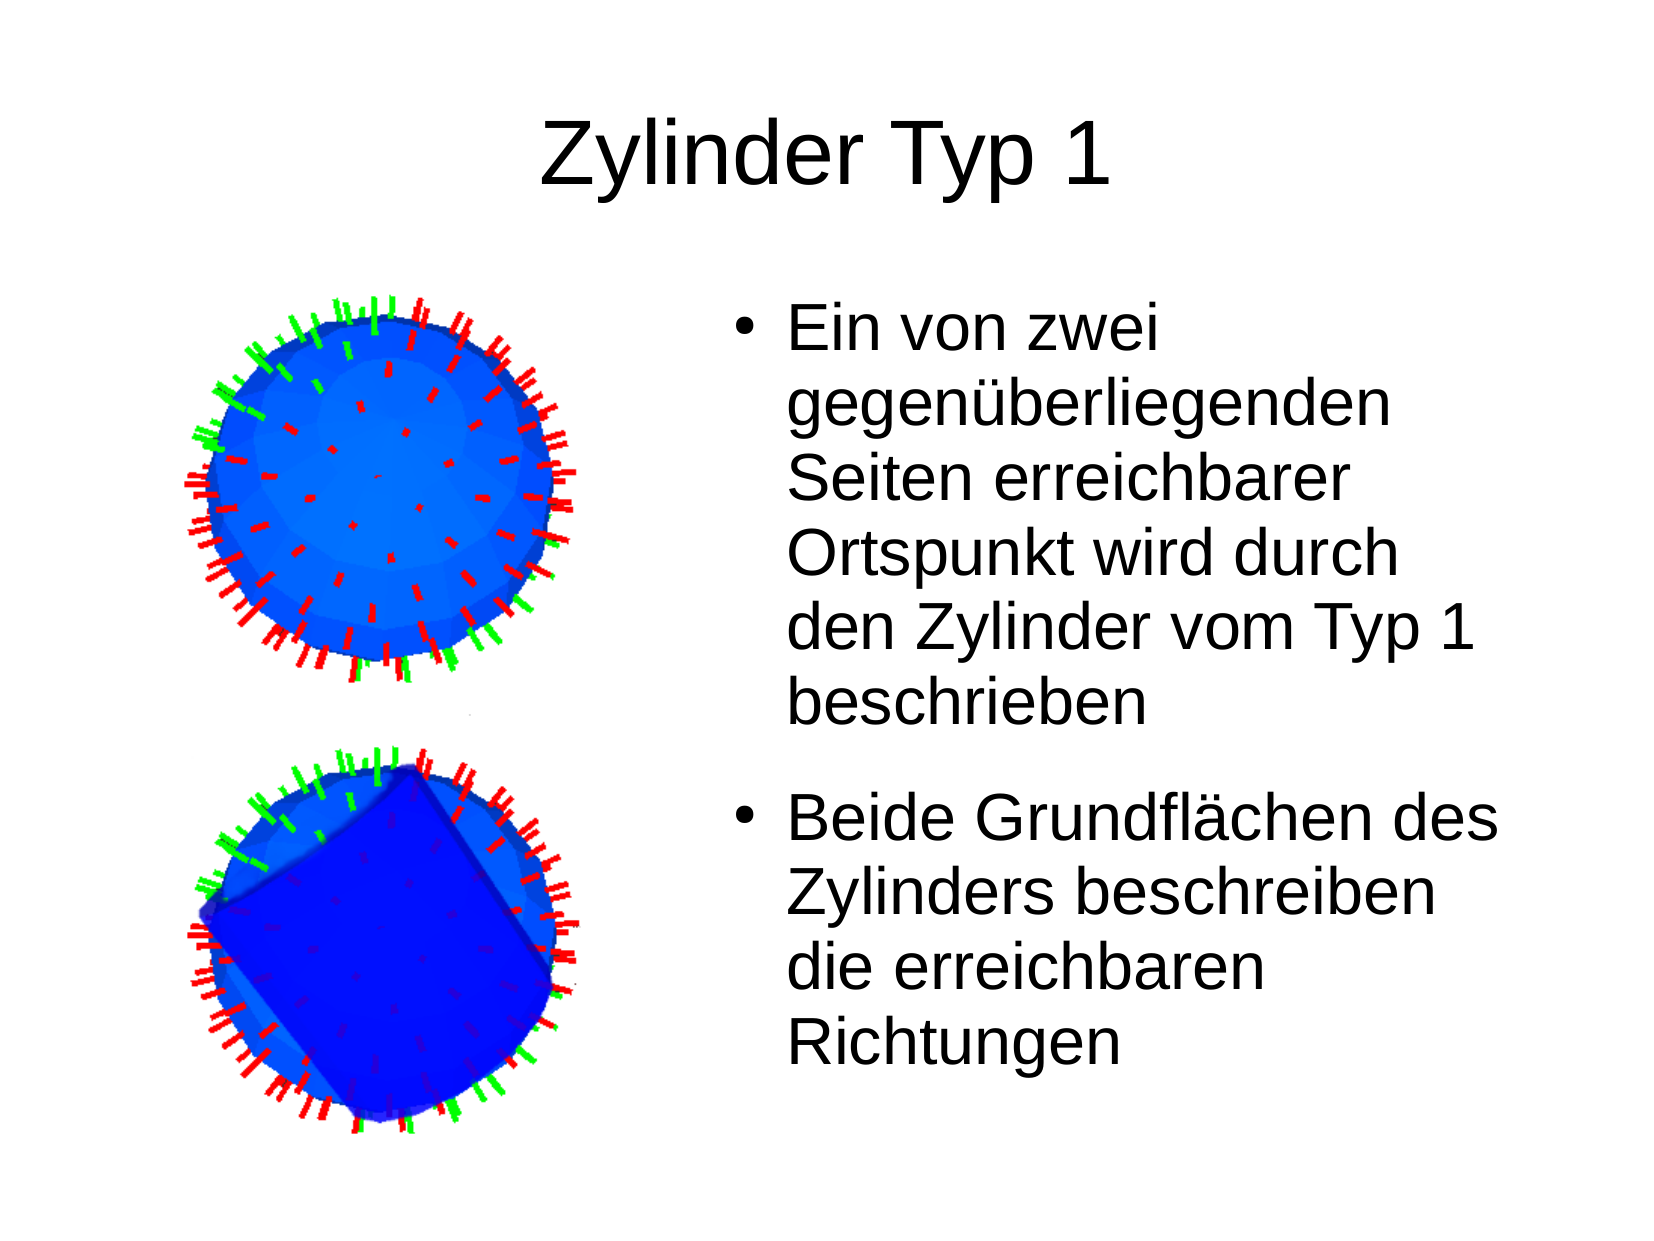

# Zylinder Typ 1
Ein von zwei gegenüberliegenden Seiten erreichbarer Ortspunkt wird durch den Zylinder vom Typ 1 beschrieben
Beide Grundflächen des Zylinders beschreiben die erreichbaren Richtungen